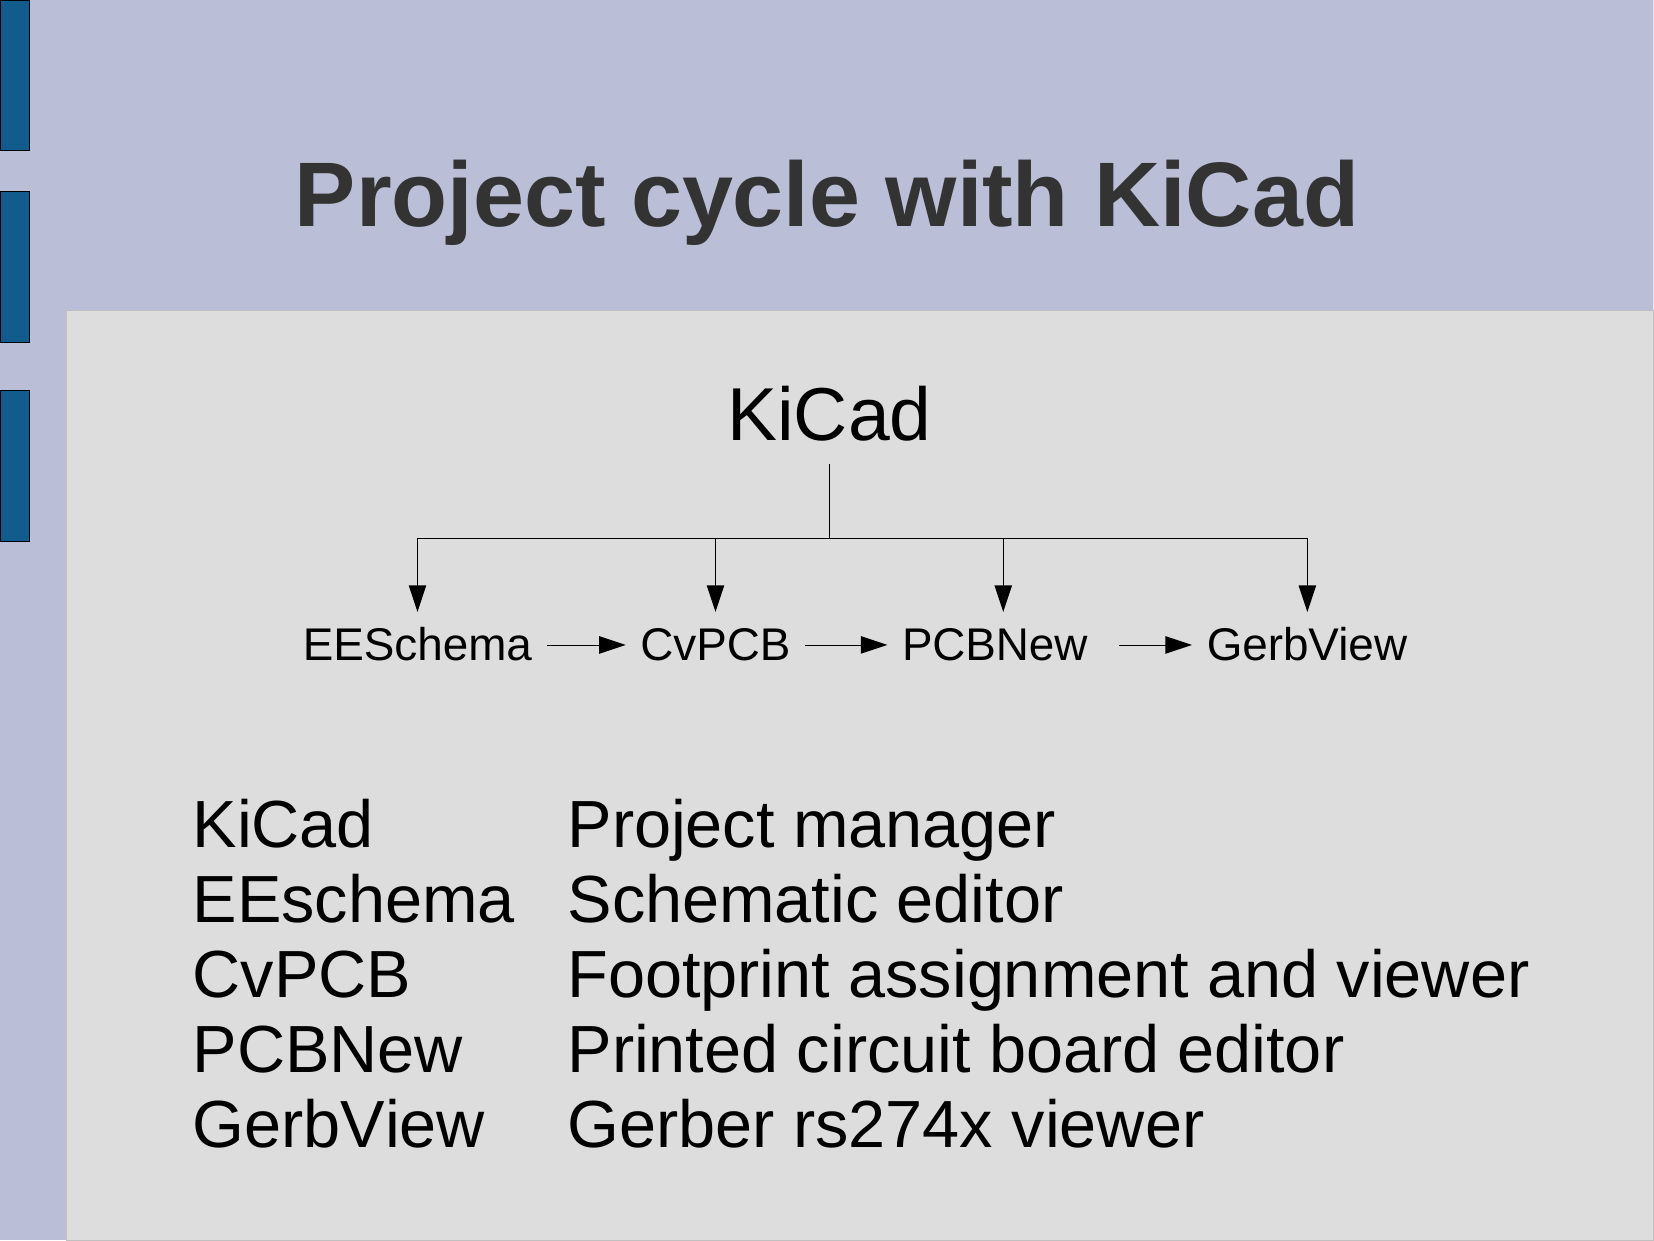

# Project cycle with KiCad
KiCad
EESchema
CvPCB
PCBNew
GerbView
KiCad			Project manager
EEschema	Schematic editor
CvPCB			Footprint assignment and viewer
PCBNew		Printed circuit board editor
GerbView		Gerber rs274x viewer